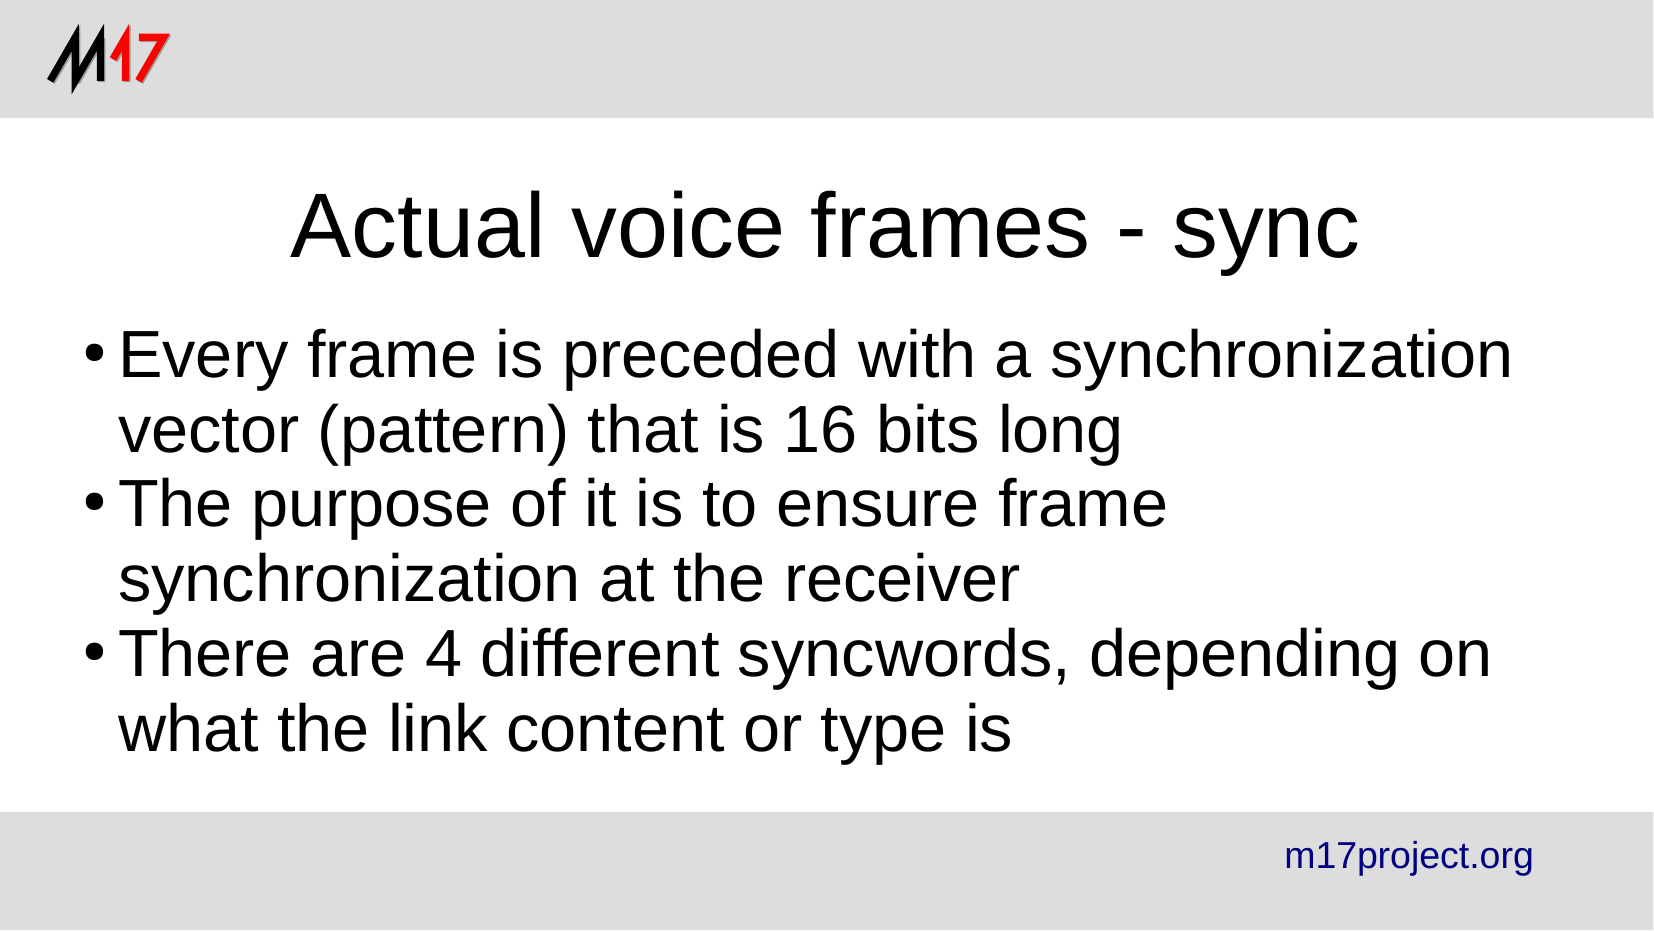

# Actual voice frames - sync
Every frame is preceded with a synchronization vector (pattern) that is 16 bits long
The purpose of it is to ensure frame synchronization at the receiver
There are 4 different syncwords, depending on what the link content or type is
m17project.org